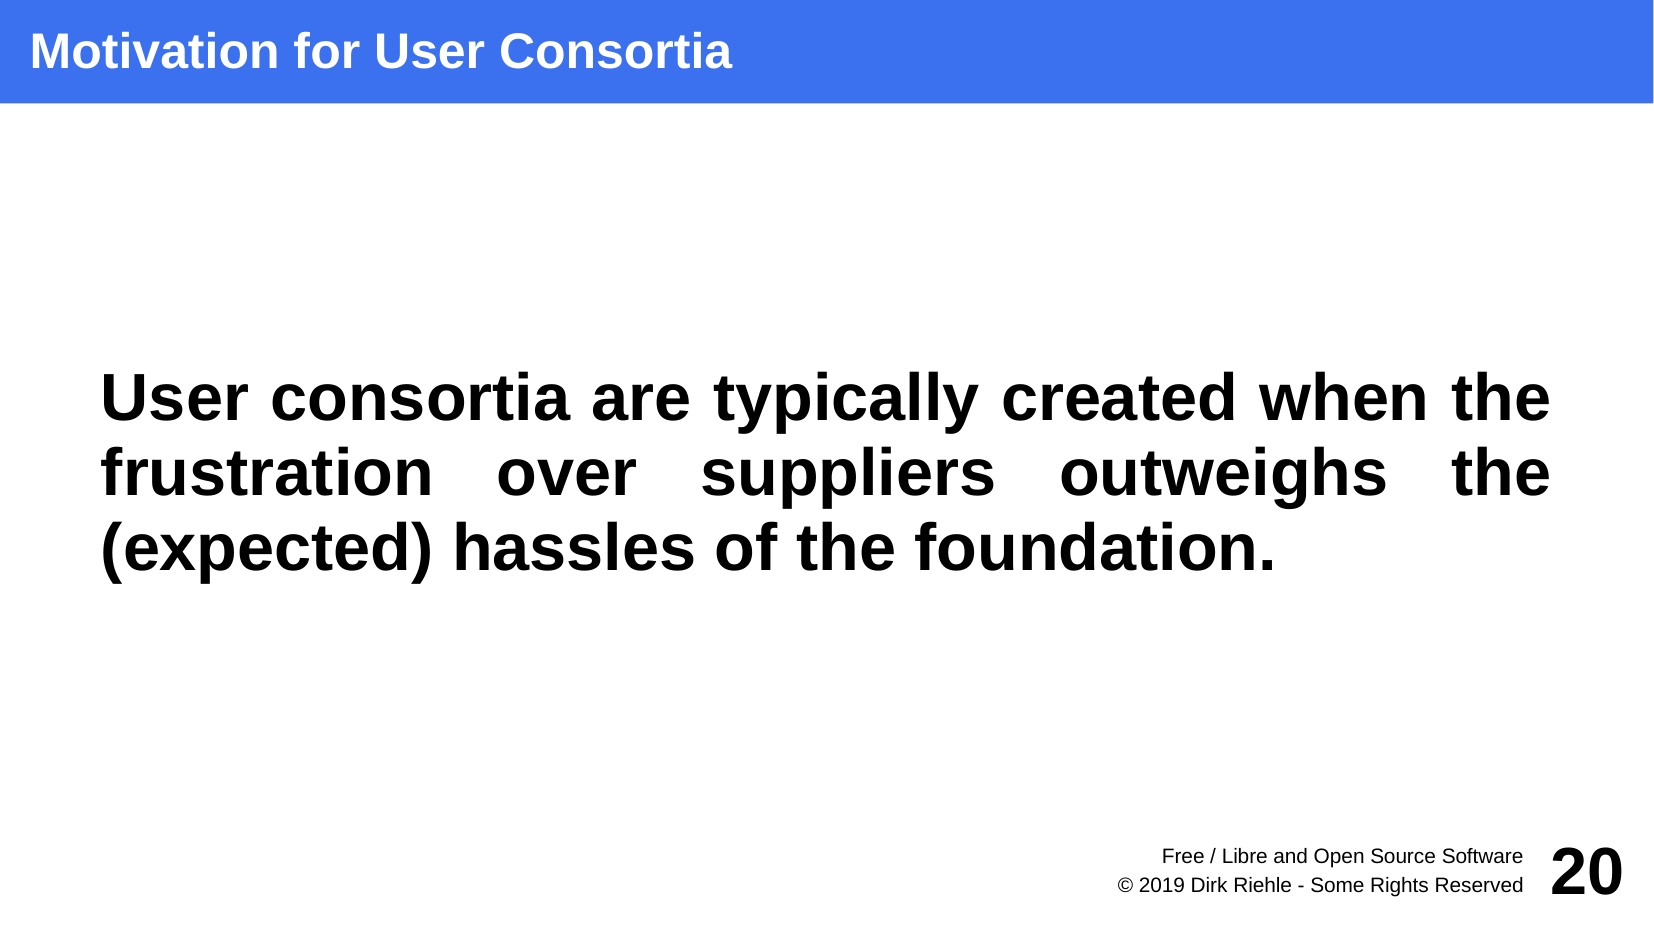

# Motivation for User Consortia
User consortia are typically created when the frustration over suppliers outweighs the (expected) hassles of the foundation.
Free / Libre and Open Source Software
20
© 2019 Dirk Riehle - Some Rights Reserved